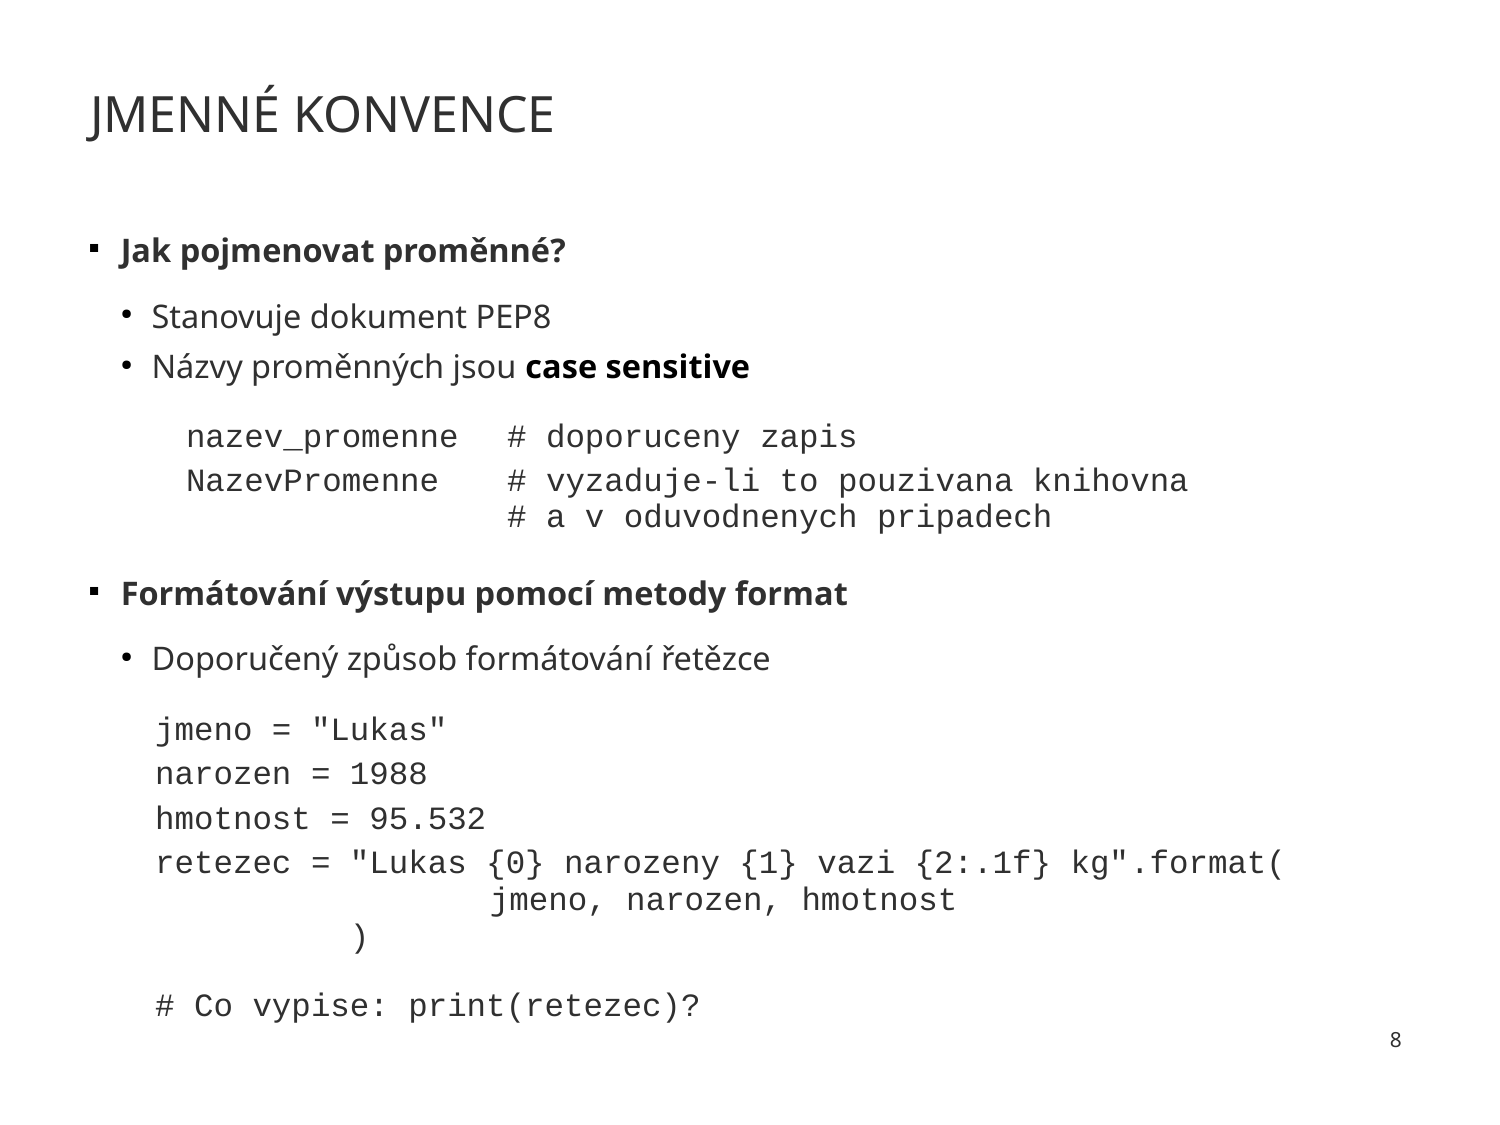

# Jmenné konvence
Jak pojmenovat proměnné?
Stanovuje dokument PEP8
Názvy proměnných jsou case sensitive
nazev_promenne	# doporuceny zapis
NazevPromenne							 	# vyzaduje-li to pouzivana knihovna
			 	# a v oduvodnenych pripadech
Formátování výstupu pomocí metody format
Doporučený způsob formátování řetězce
jmeno = "Lukas"
narozen = 1988
hmotnost = 95.532
retezec = "Lukas {0} narozeny {1} vazi {2:.1f} kg".format(
 	 jmeno, narozen, hmotnost
 )
# Co vypise: print(retezec)?